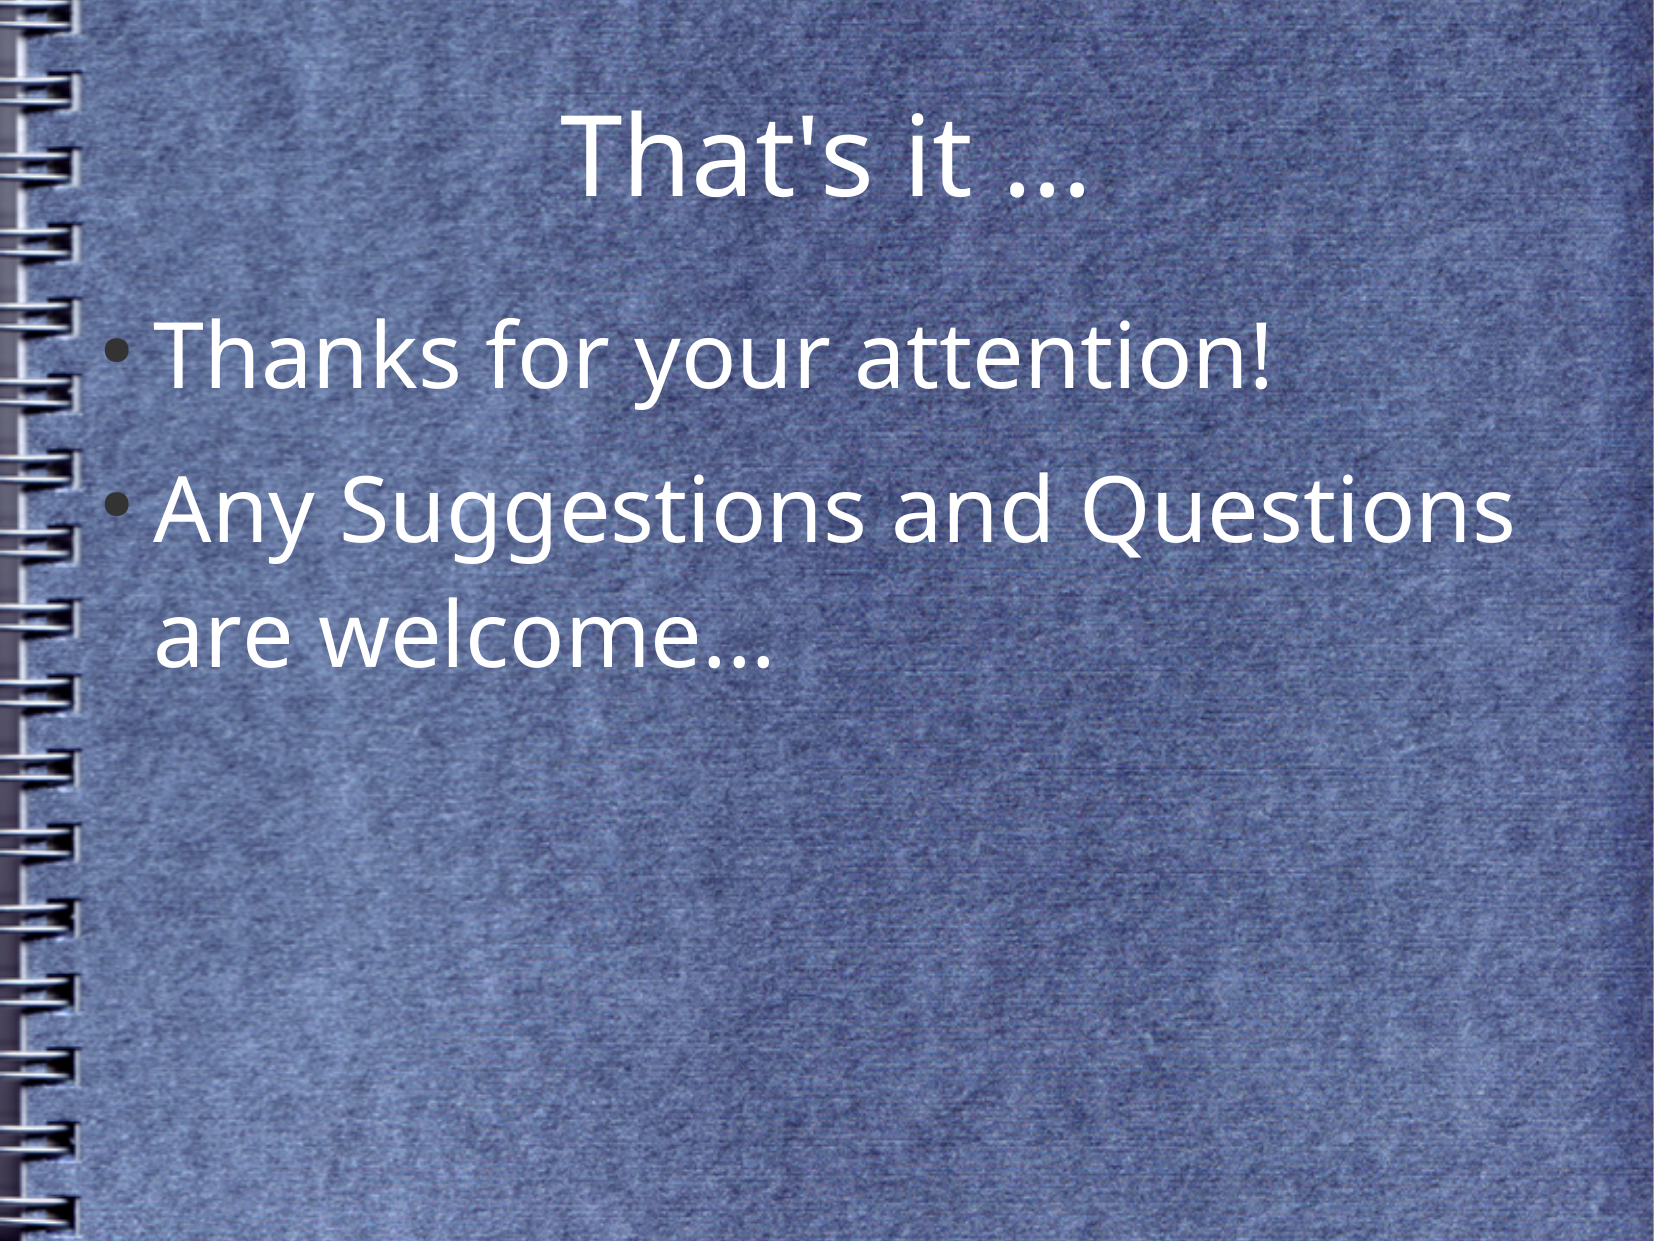

# That's it ...
Thanks for your attention!
Any Suggestions and Questions are welcome...